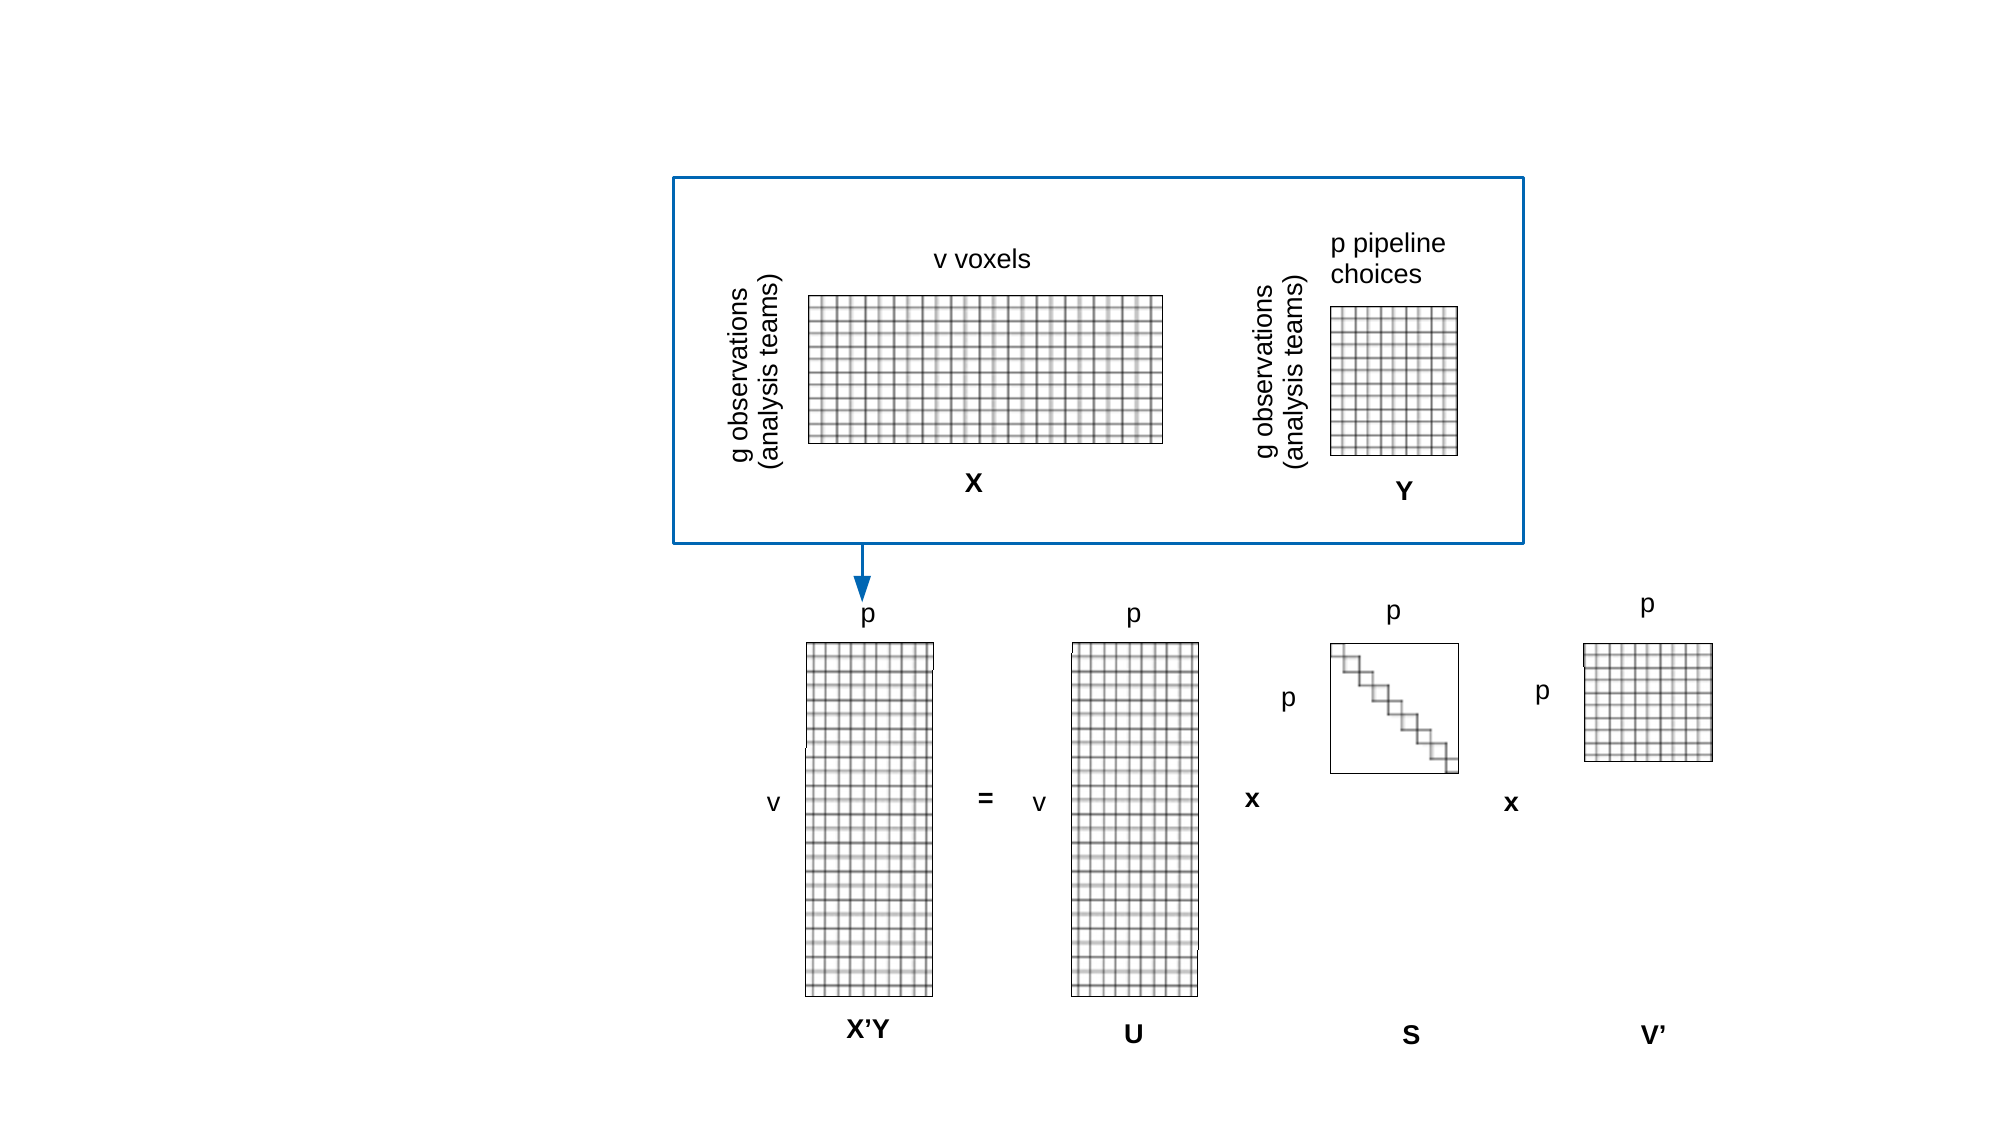

p pipeline choices
 g observations
(analysis teams)
Y
 v voxels
g observations
(analysis teams)
X
x
p
p
p
p
v
U
p
p
=
x
v
x
X’Y
S
V’